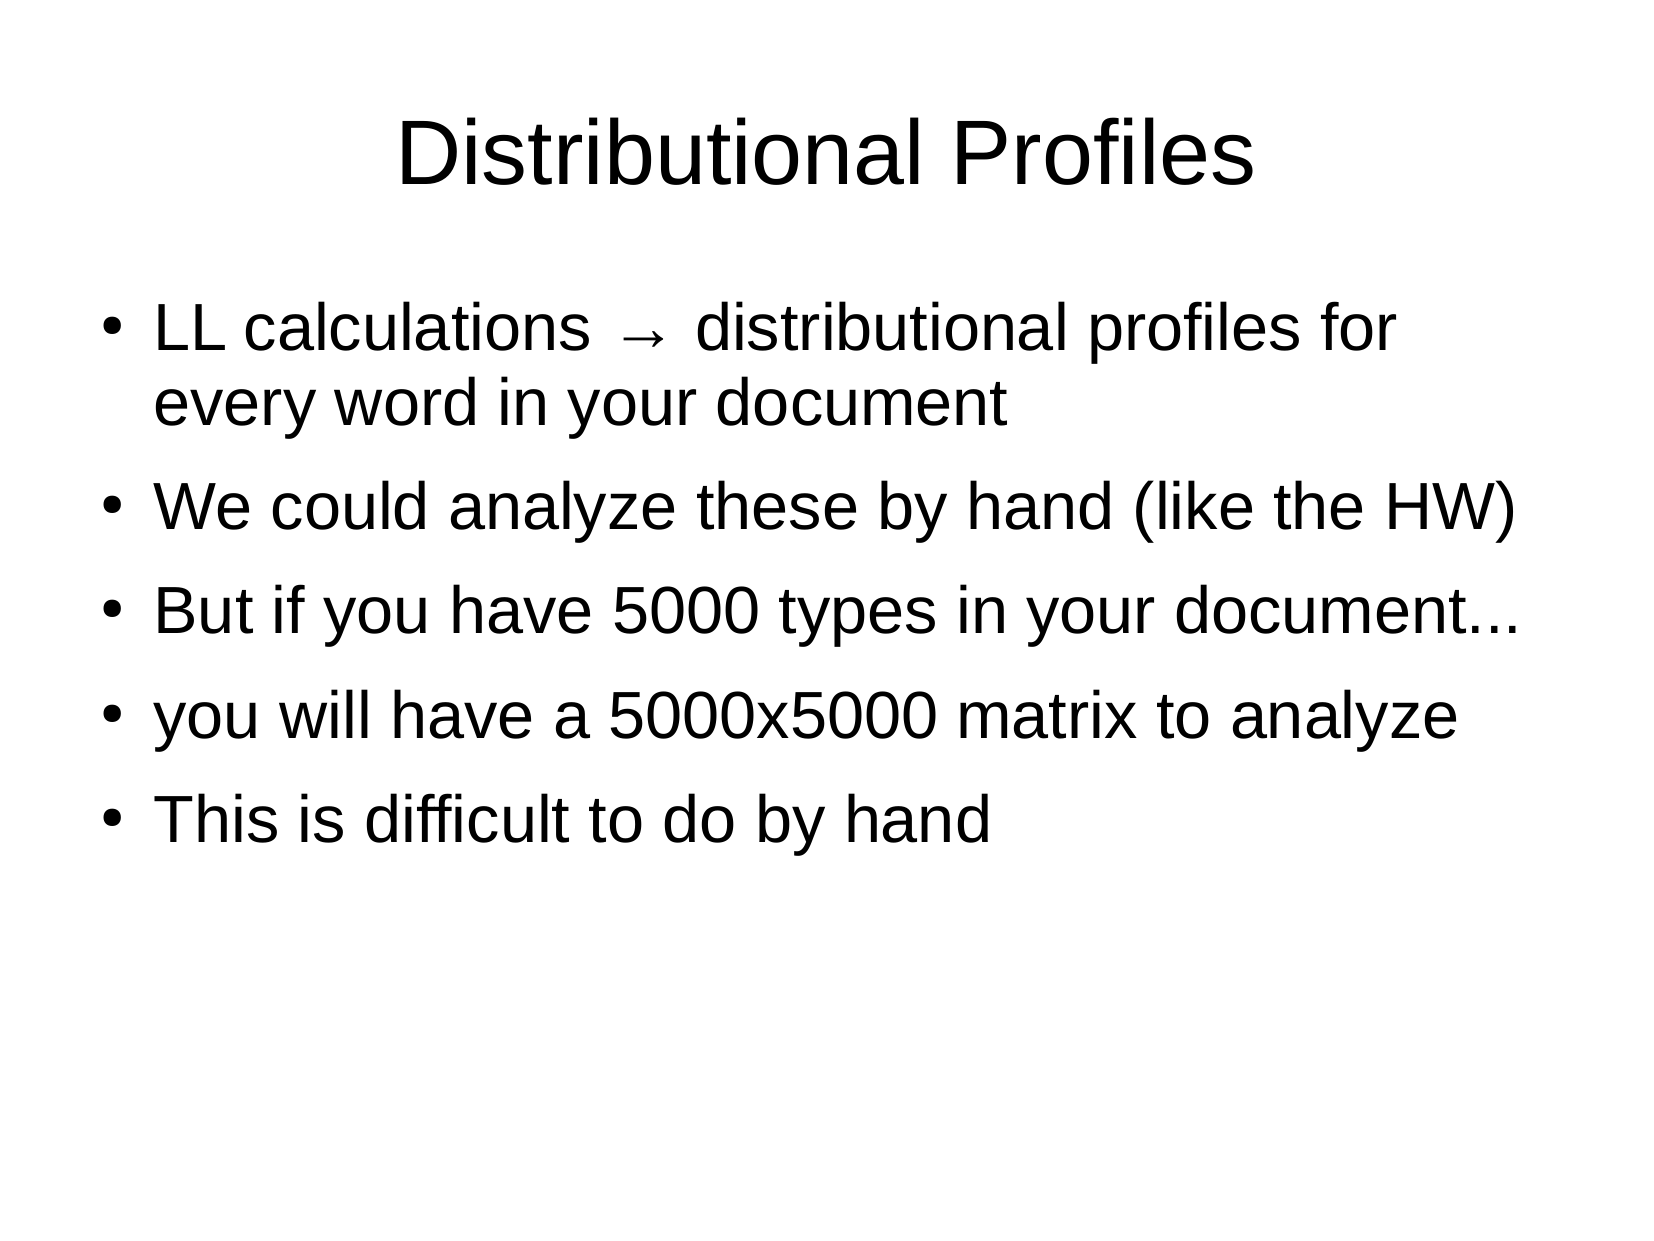

# Distributional Profiles
LL calculations → distributional profiles for every word in your document
We could analyze these by hand (like the HW)
But if you have 5000 types in your document...
you will have a 5000x5000 matrix to analyze
This is difficult to do by hand